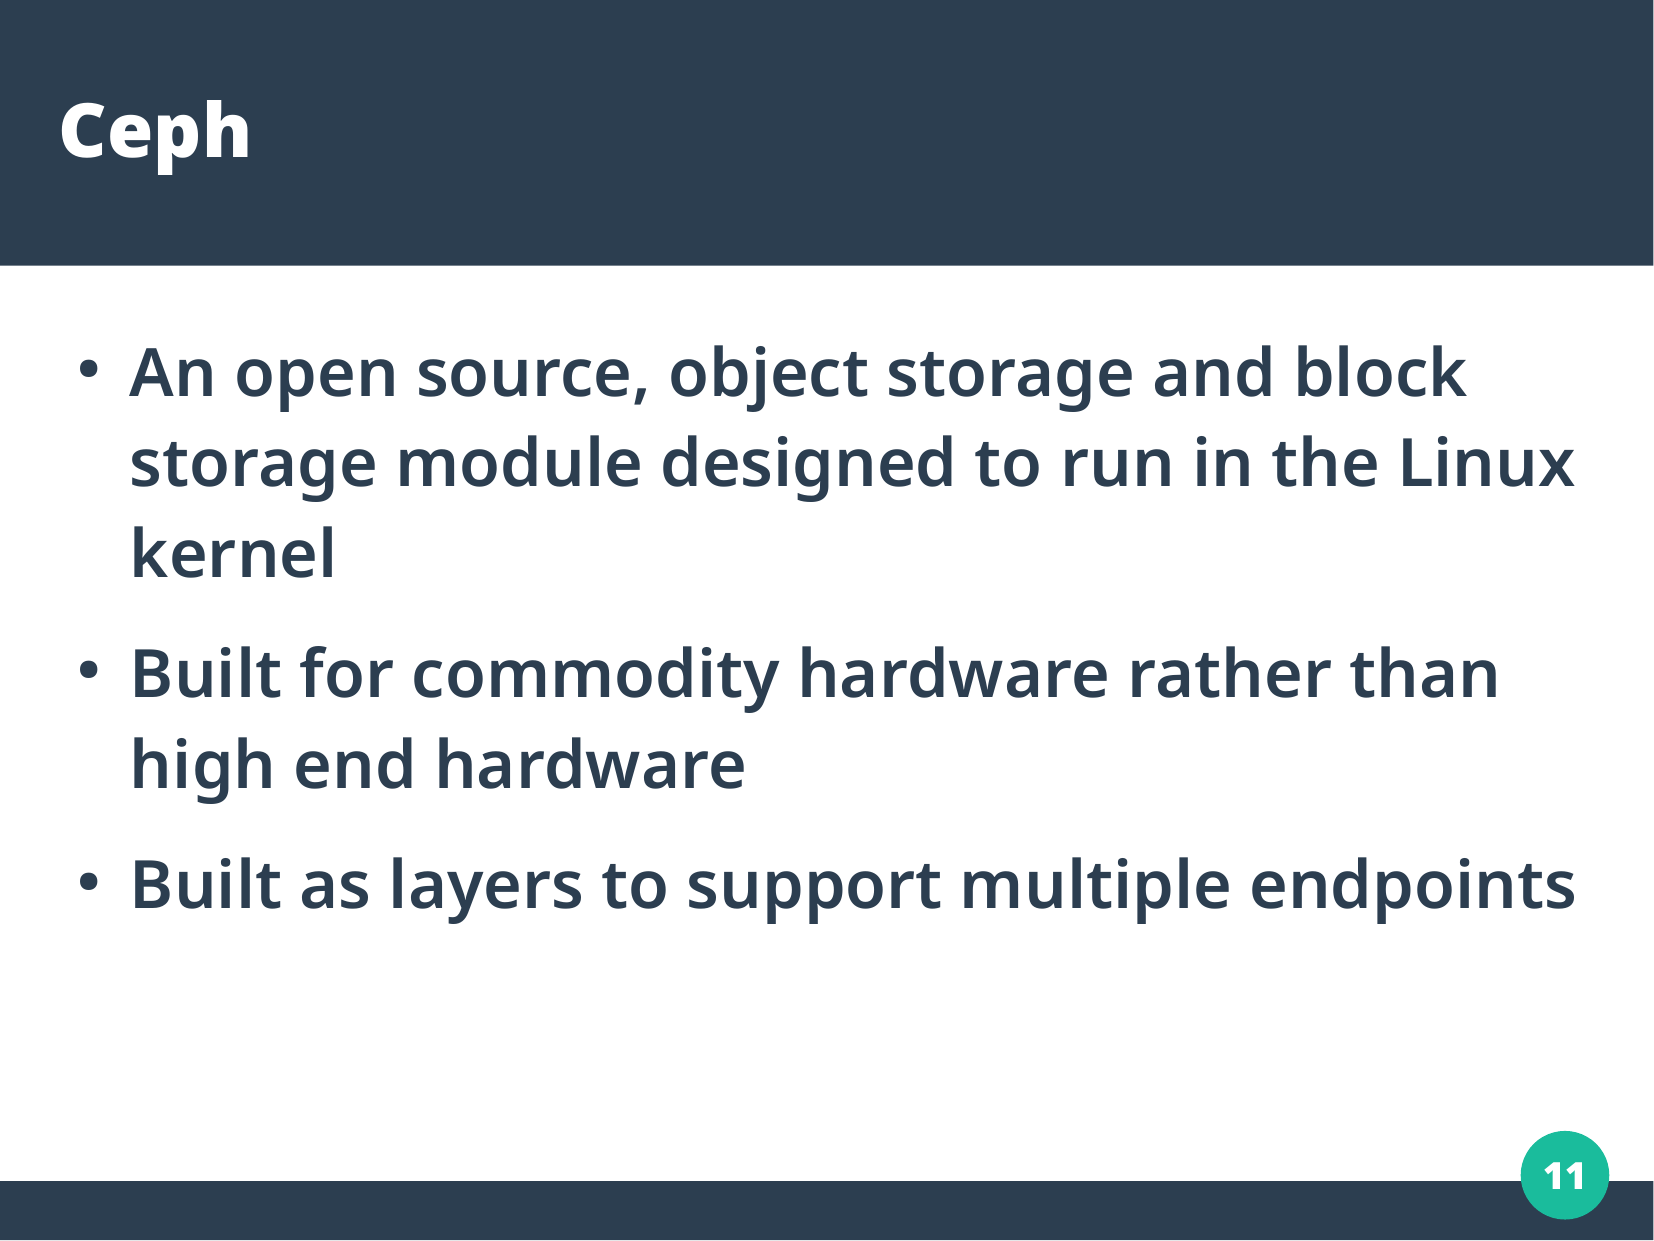

# Ceph
An open source, object storage and block storage module designed to run in the Linux kernel
Built for commodity hardware rather than high end hardware
Built as layers to support multiple endpoints
11